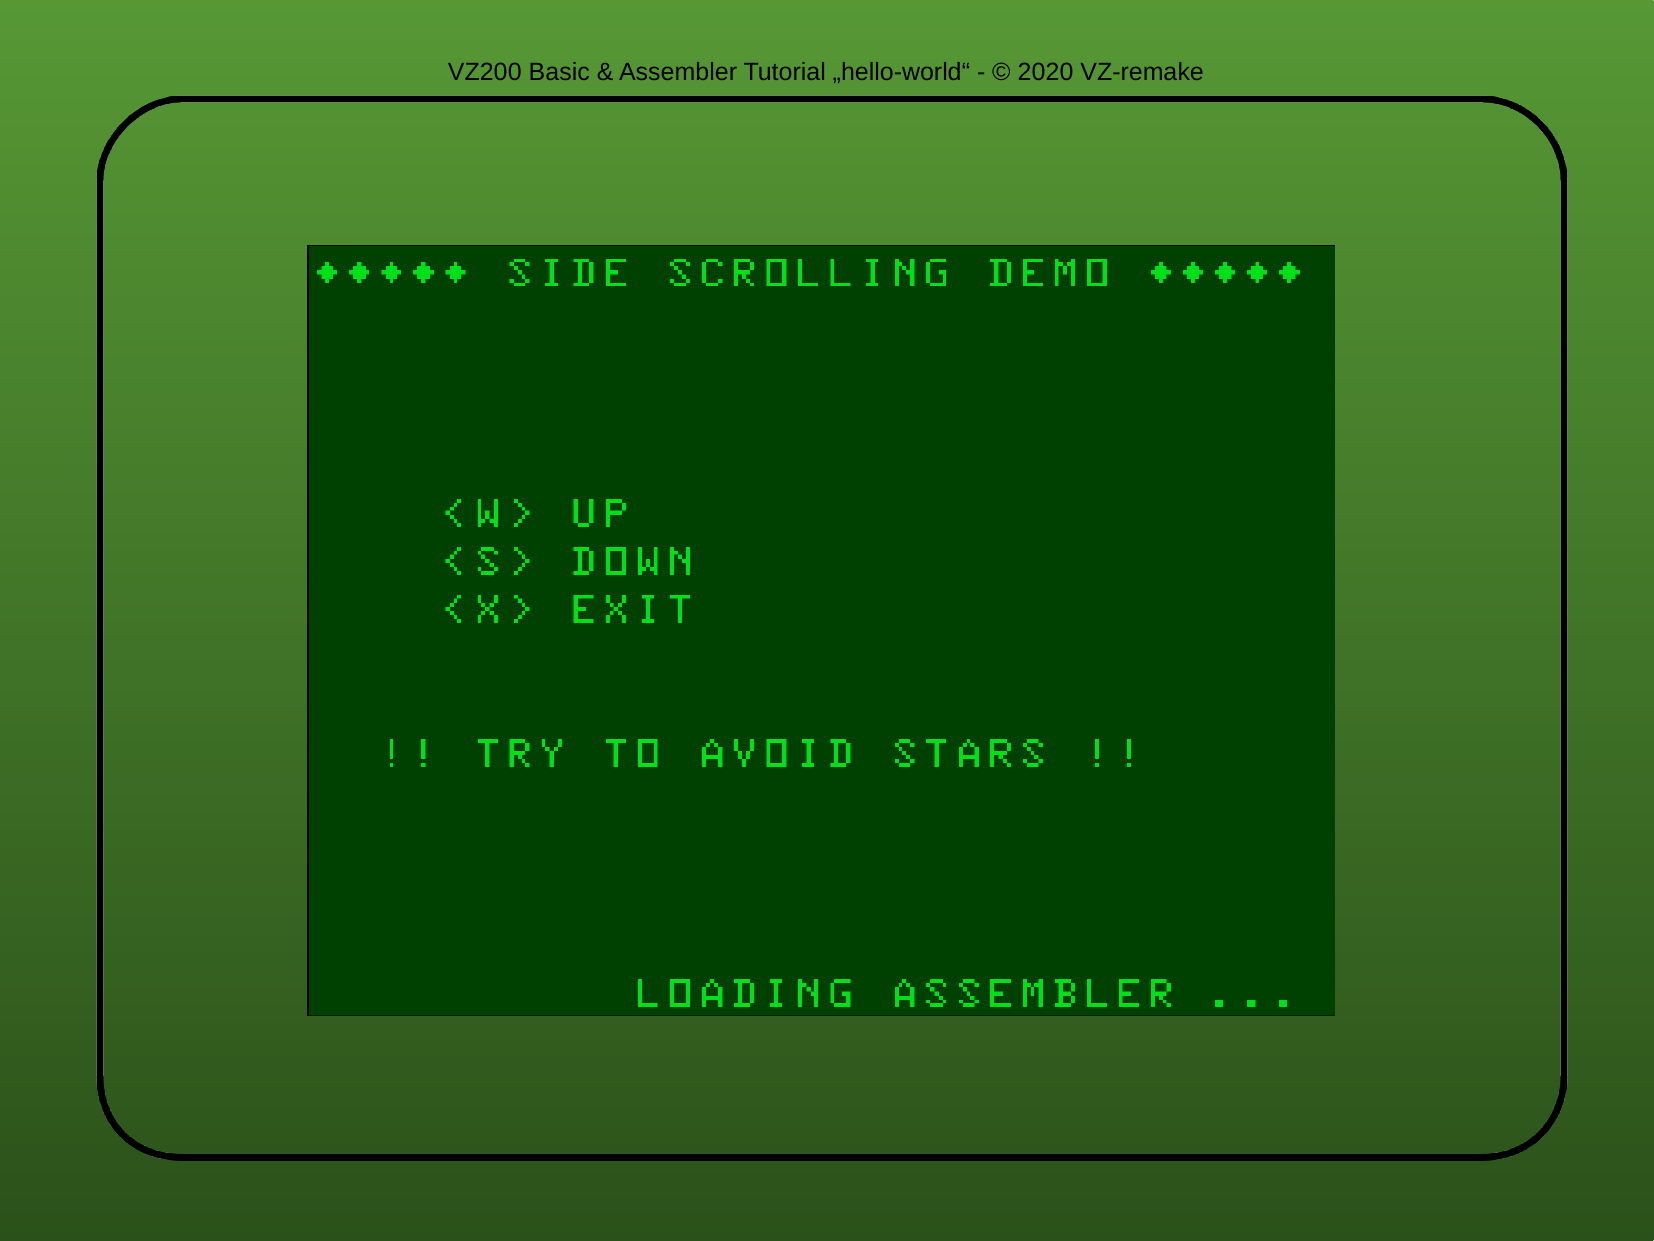

# VZ200 Basic & Assembler Tutorial „hello-world“ - © 2020 VZ-remake